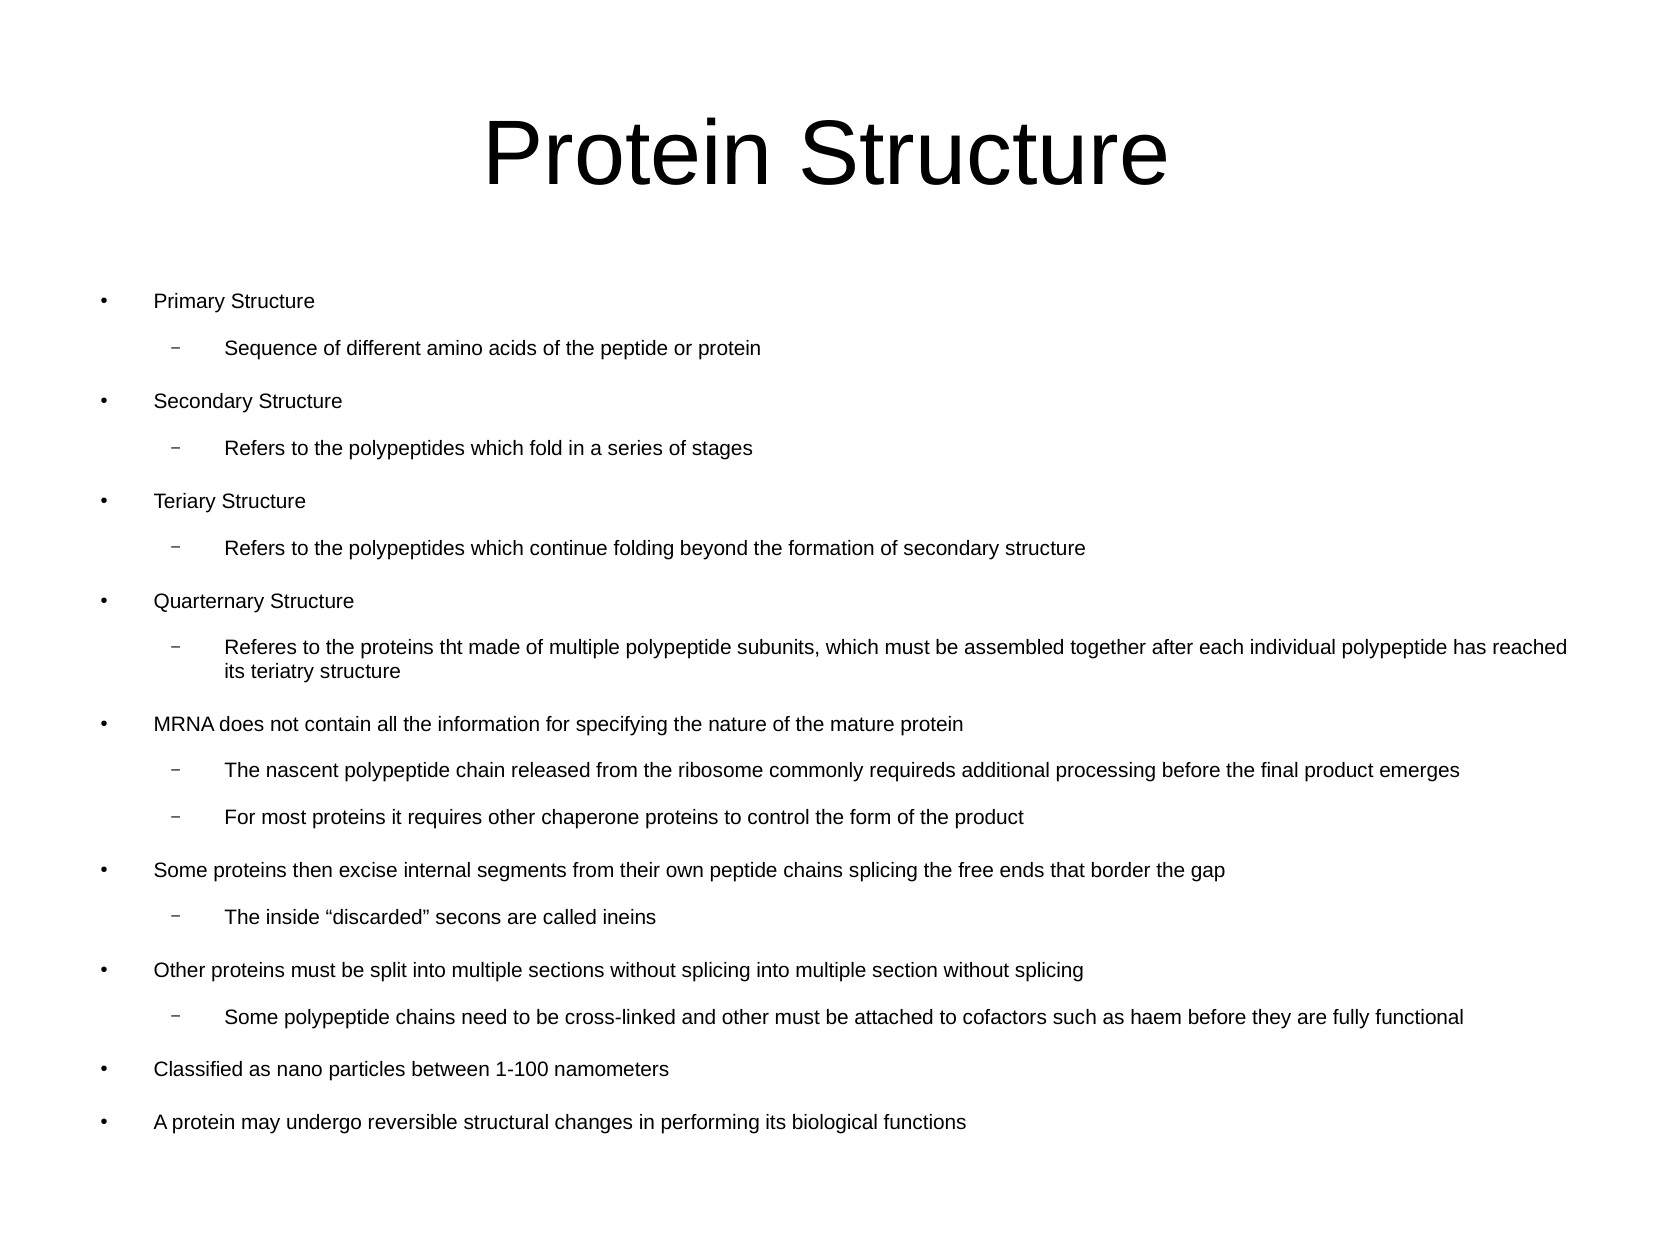

# Protein Structure
Primary Structure
Sequence of different amino acids of the peptide or protein
Secondary Structure
Refers to the polypeptides which fold in a series of stages
Teriary Structure
Refers to the polypeptides which continue folding beyond the formation of secondary structure
Quarternary Structure
Referes to the proteins tht made of multiple polypeptide subunits, which must be assembled together after each individual polypeptide has reached its teriatry structure
MRNA does not contain all the information for specifying the nature of the mature protein
The nascent polypeptide chain released from the ribosome commonly requireds additional processing before the final product emerges
For most proteins it requires other chaperone proteins to control the form of the product
Some proteins then excise internal segments from their own peptide chains splicing the free ends that border the gap
The inside “discarded” secons are called ineins
Other proteins must be split into multiple sections without splicing into multiple section without splicing
Some polypeptide chains need to be cross-linked and other must be attached to cofactors such as haem before they are fully functional
Classified as nano particles between 1-100 namometers
A protein may undergo reversible structural changes in performing its biological functions